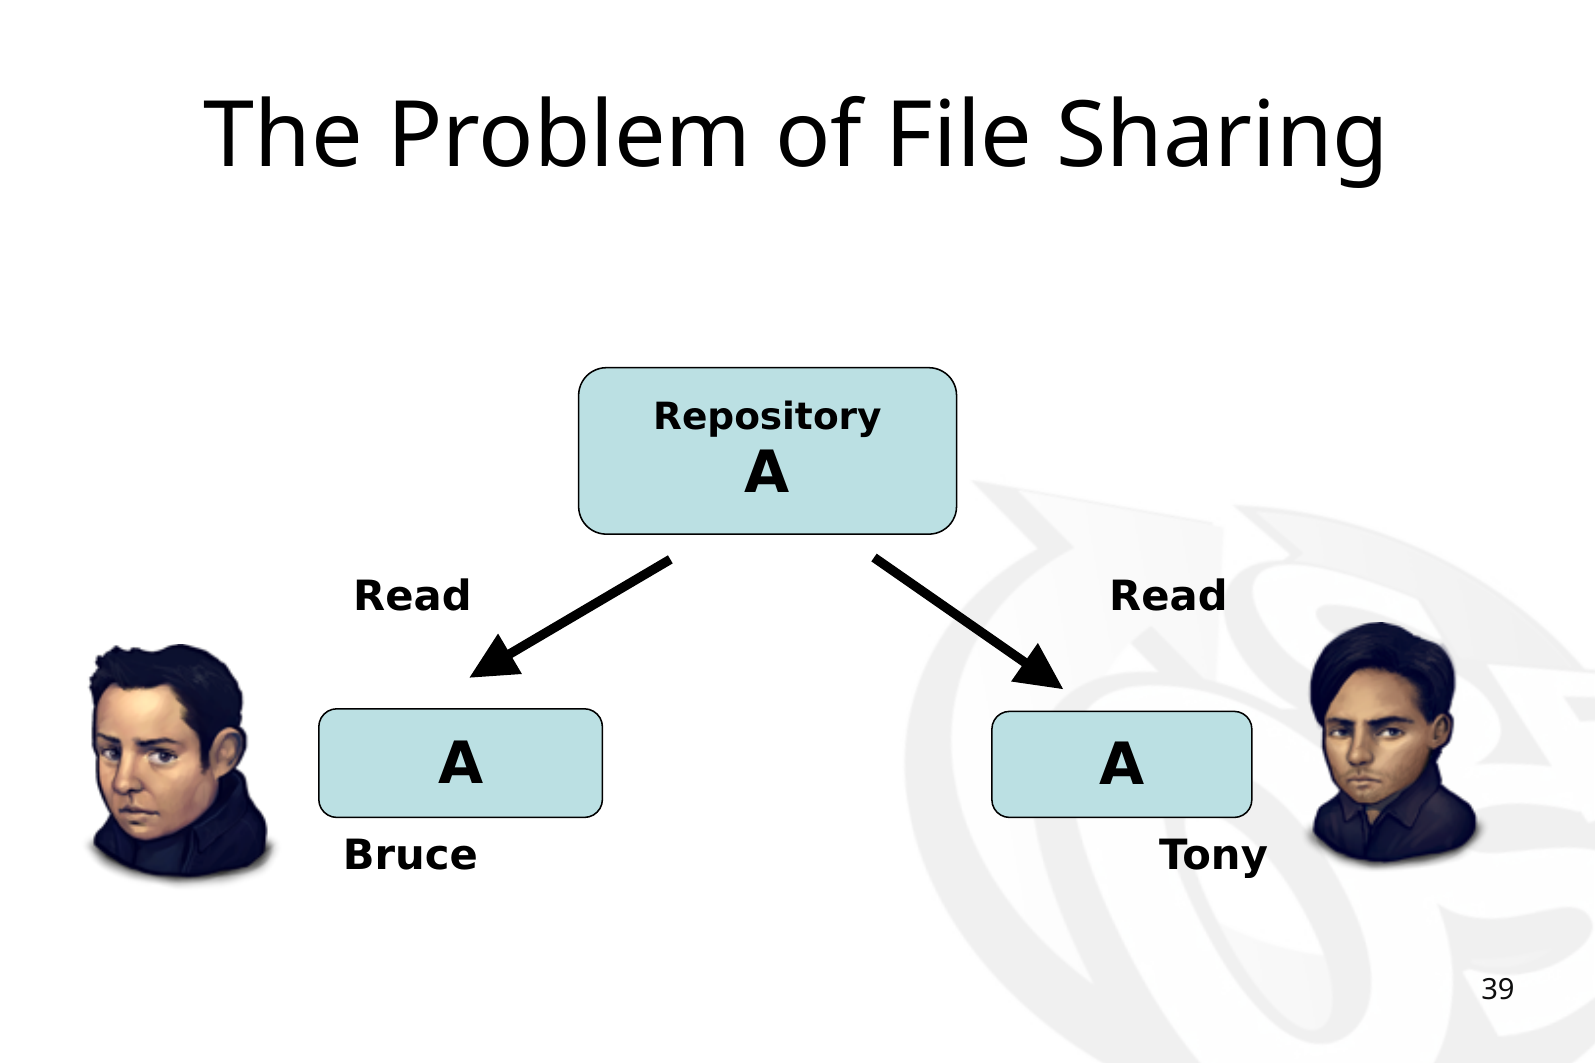

# The Problem of File Sharing
Repository
A
Read Read
A
A
Bruce	 Tony
39